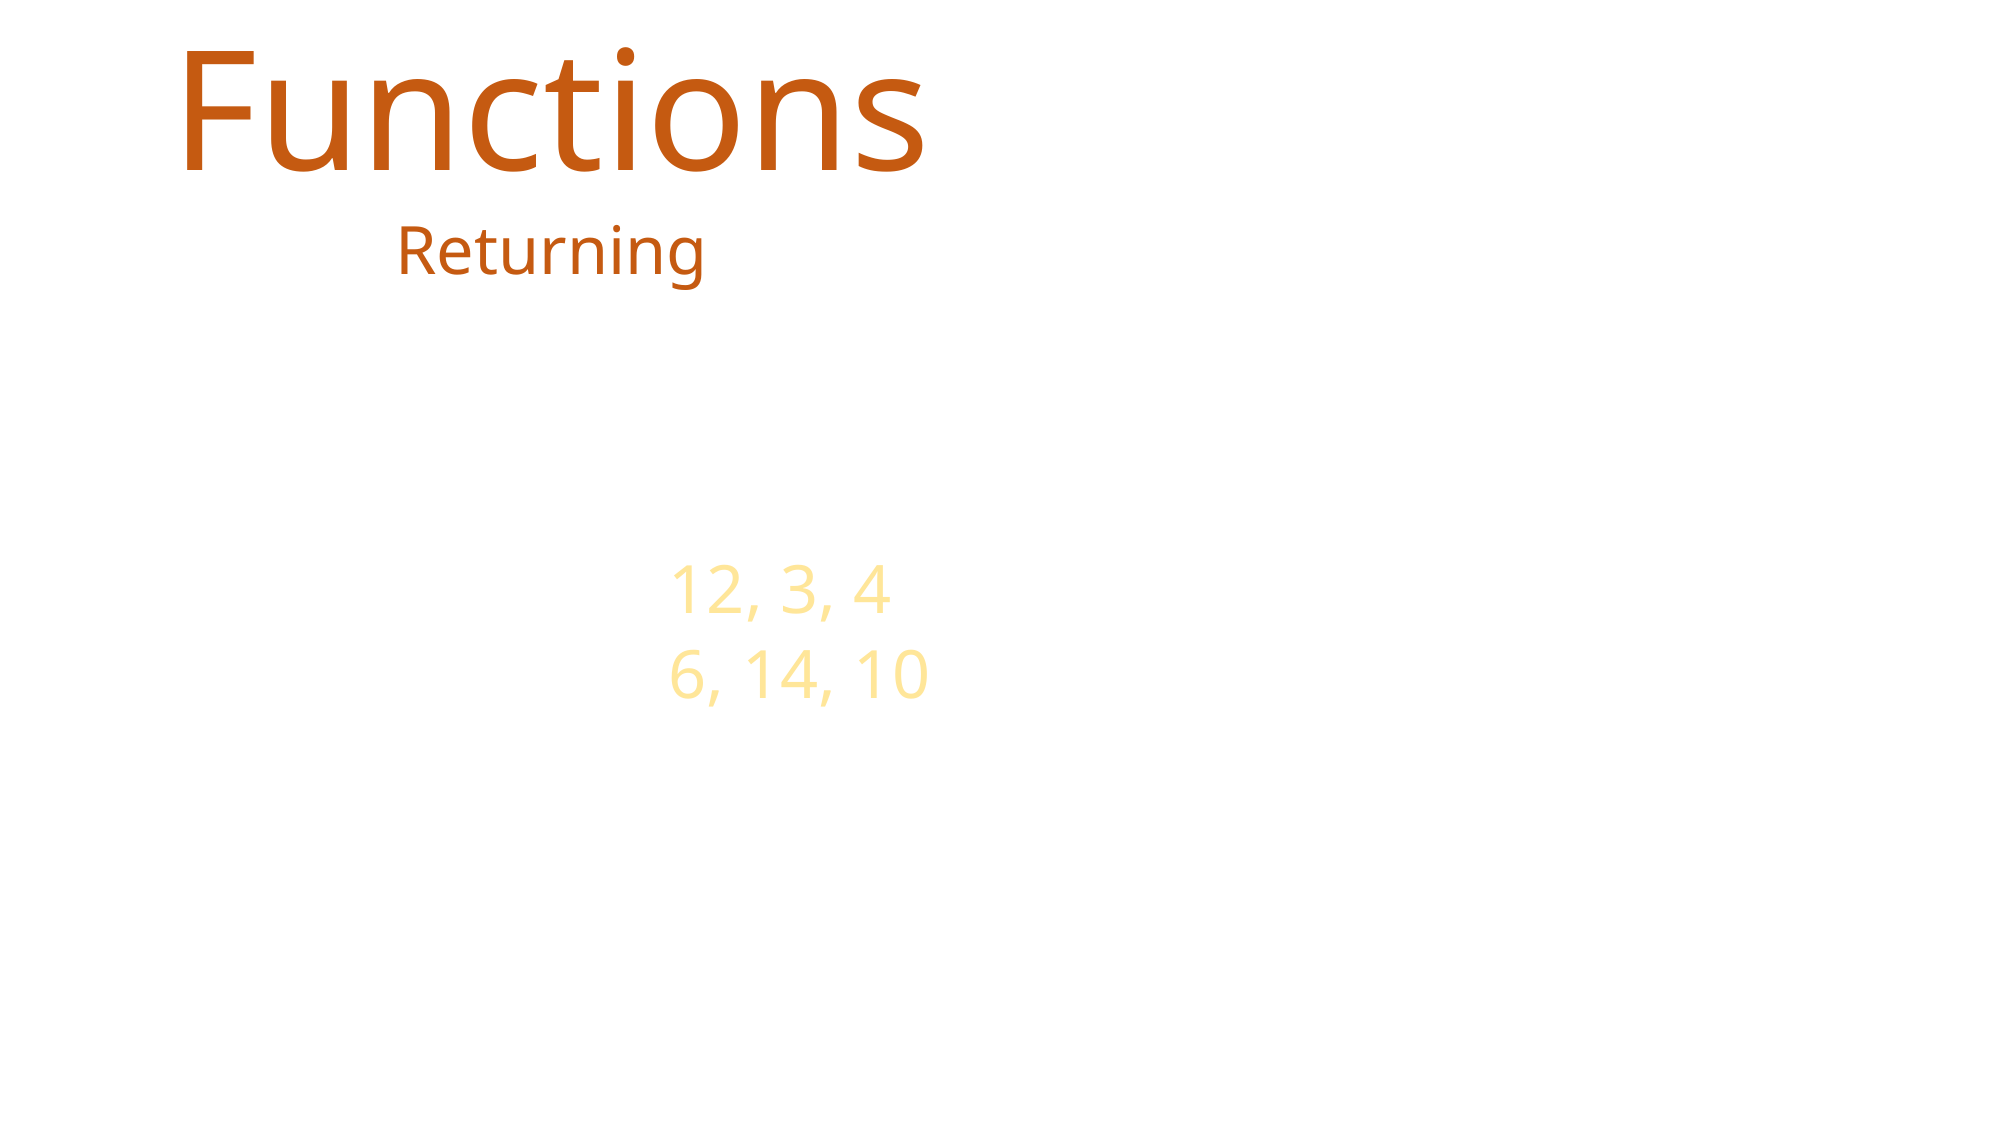

# Functions
Returning
def volume(x, y, z):
 return x * y * z
cube1 = volume(12, 3, 4)
cube2 = volume(6, 14, 10)